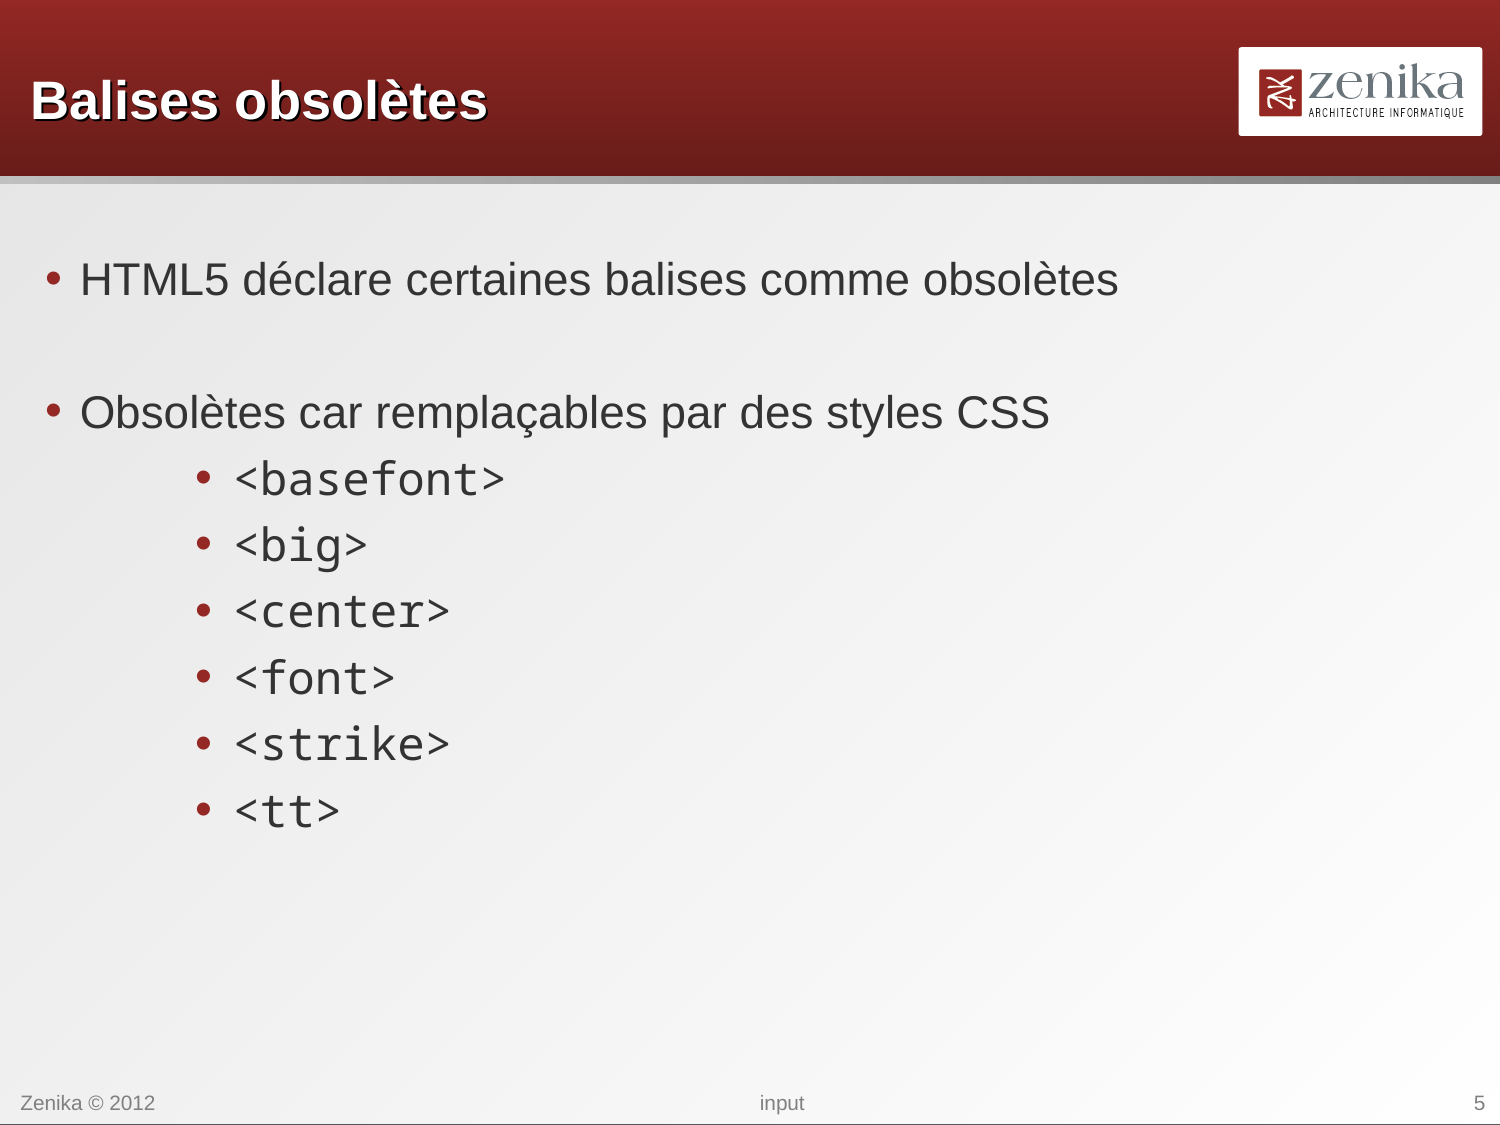

# Balises obsolètes
HTML5 déclare certaines balises comme obsolètes
Obsolètes car remplaçables par des styles CSS
<basefont>
<big>
<center>
<font>
<strike>
<tt>